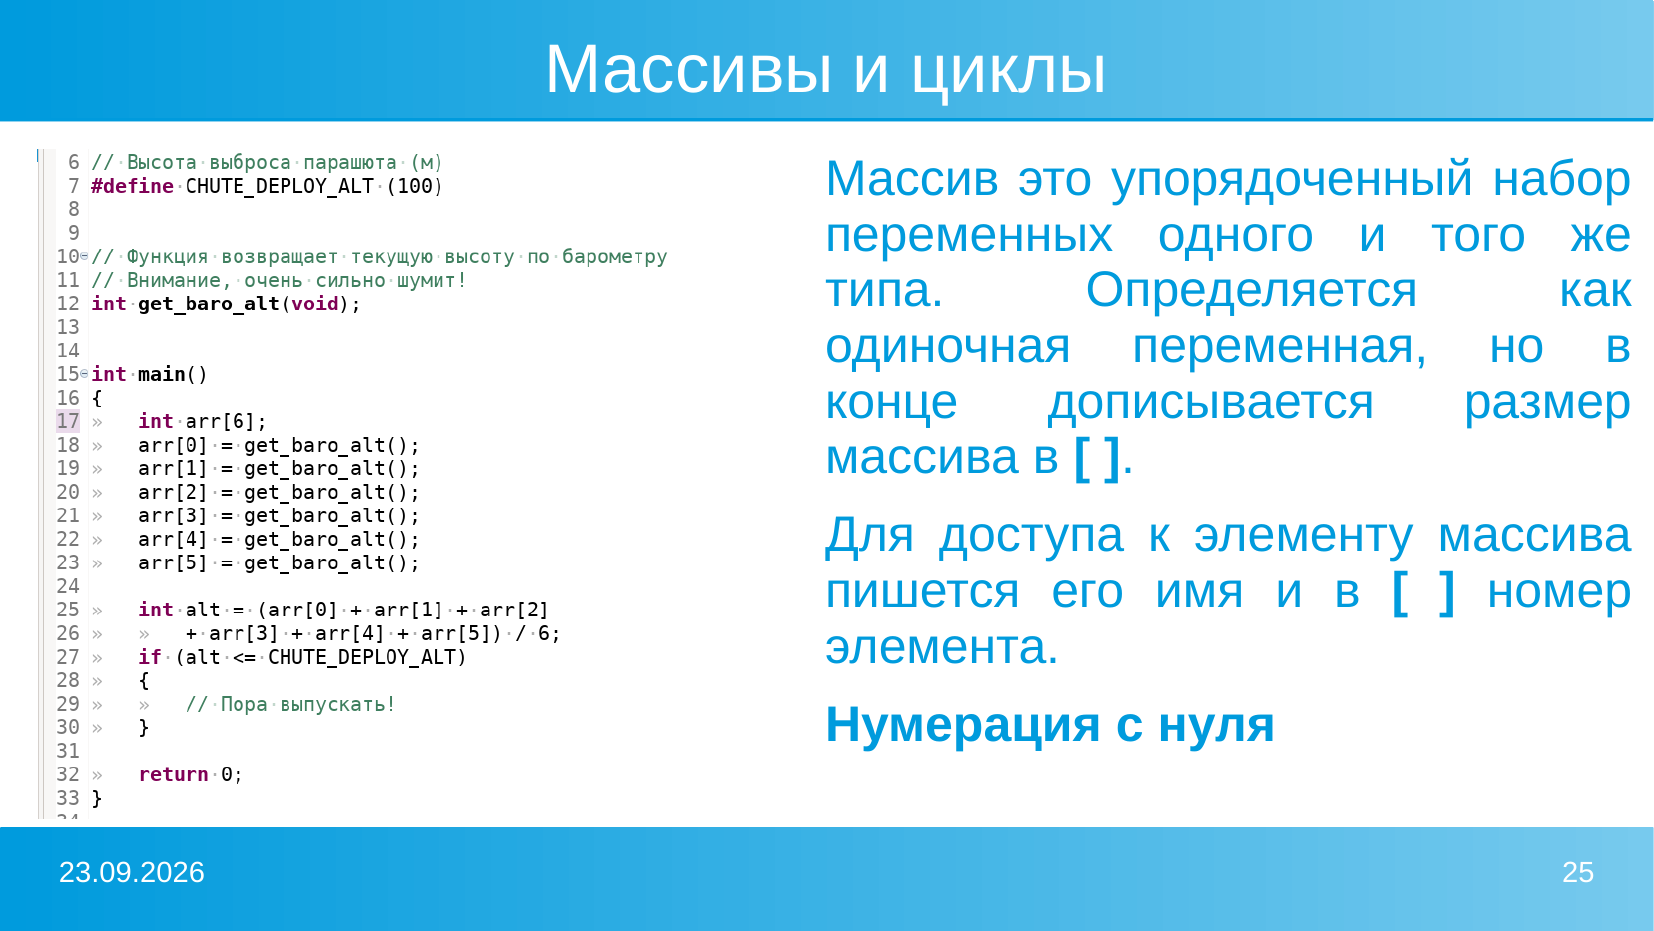

# Массивы и циклы
Массив это упорядоченный набор переменных одного и того же типа. Определяется как одиночная переменная, но в конце дописывается размер массива в [ ].
Для доступа к элементу массива пишется его имя и в [ ] номер элемента.
Нумерация с нуля
25